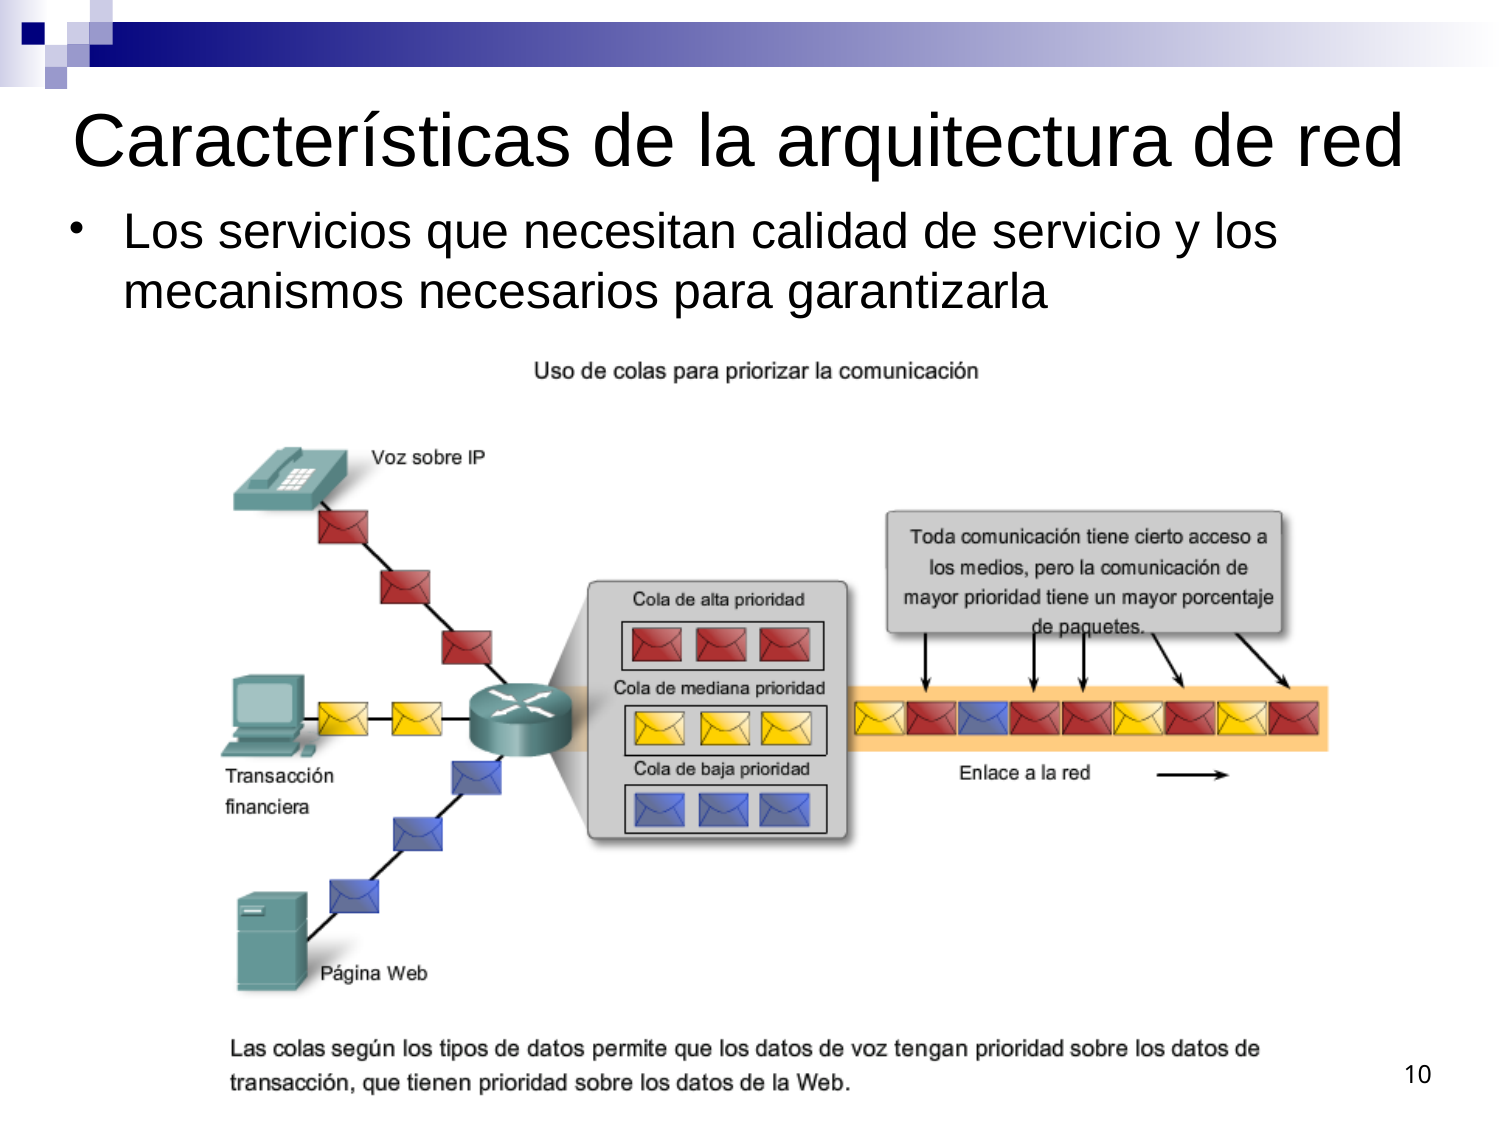

Características de la arquitectura de red
Los servicios que necesitan calidad de servicio y los mecanismos necesarios para garantizarla